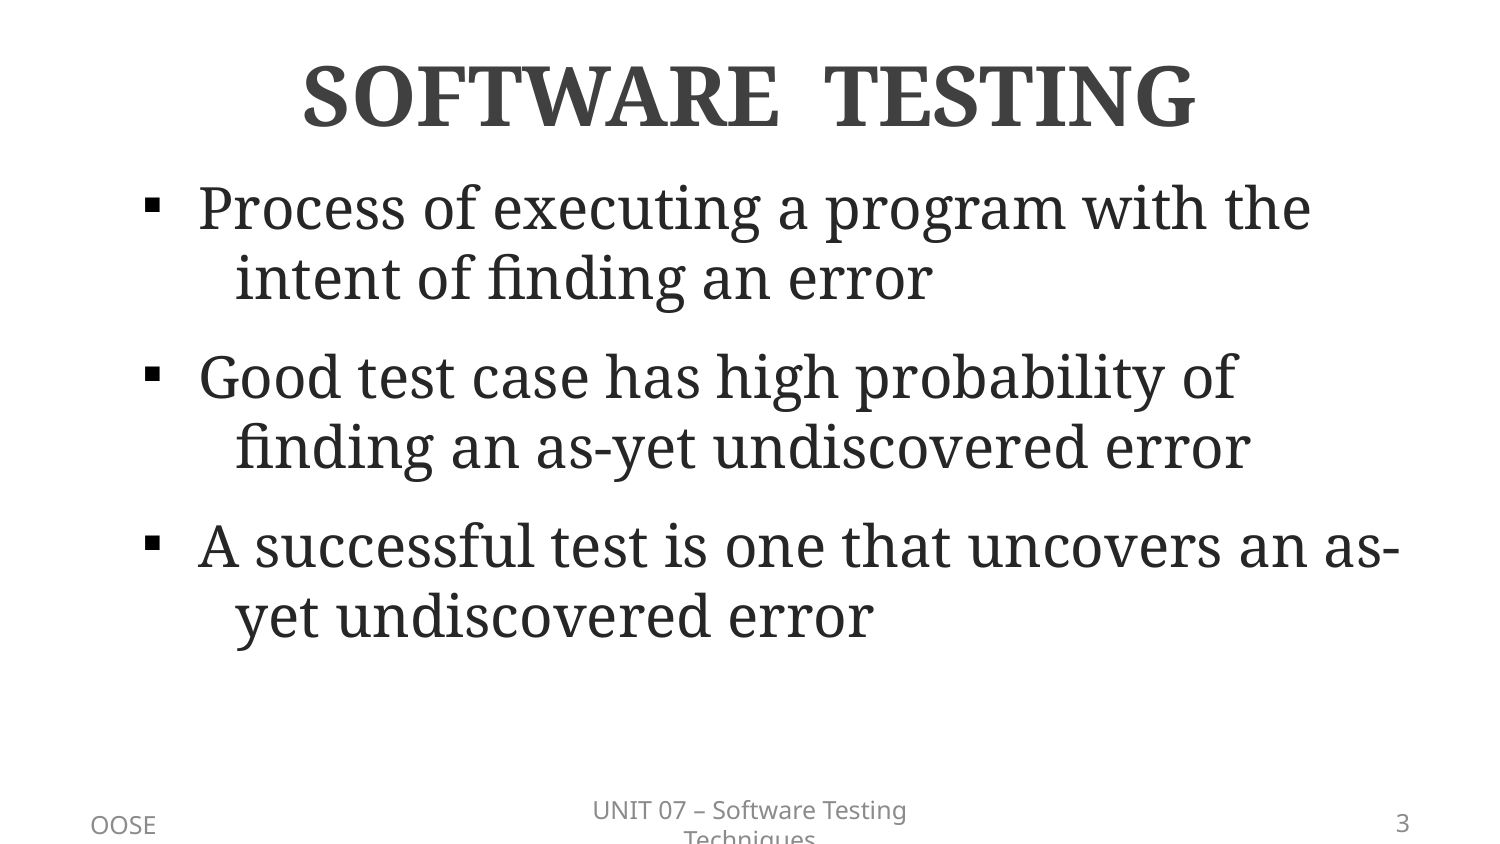

# Software testing
Process of executing a program with the intent of finding an error
Good test case has high probability of finding an as-yet undiscovered error
A successful test is one that uncovers an as-yet undiscovered error
OOSE
UNIT 07 - Software Testing Techniques
3